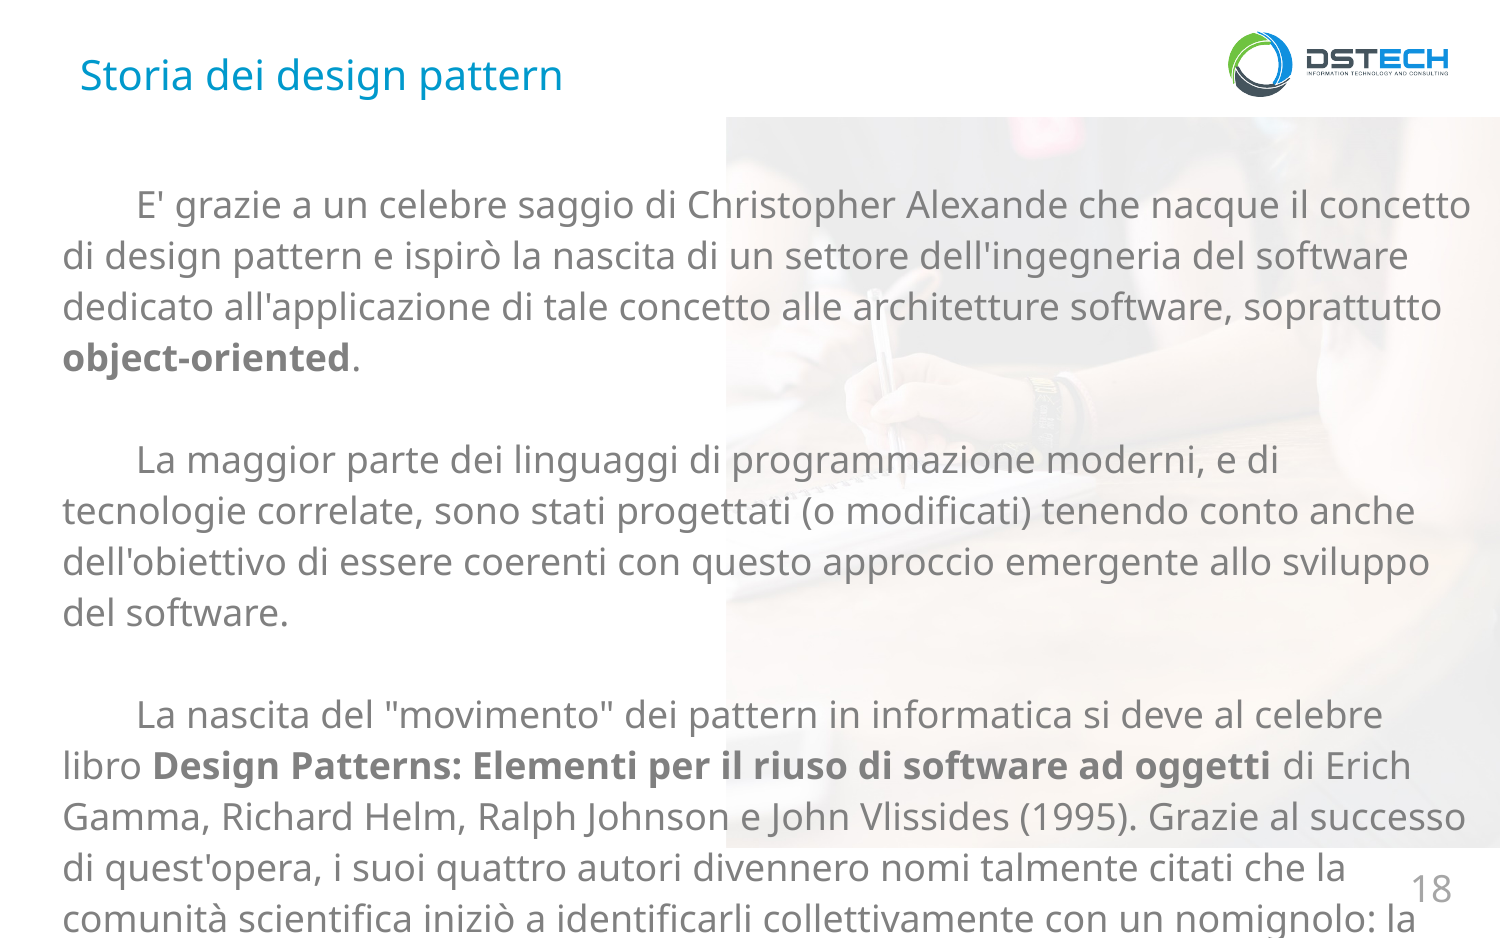

Storia dei design pattern
	E' grazie a un celebre saggio di Christopher Alexande che nacque il concetto di design pattern e ispirò la nascita di un settore dell'ingegneria del software dedicato all'applicazione di tale concetto alle architetture software, soprattutto object-oriented.
	La maggior parte dei linguaggi di programmazione moderni, e di tecnologie correlate, sono stati progettati (o modificati) tenendo conto anche dell'obiettivo di essere coerenti con questo approccio emergente allo sviluppo del software.
	La nascita del "movimento" dei pattern in informatica si deve al celebre libro Design Patterns: Elementi per il riuso di software ad oggetti di Erich Gamma, Richard Helm, Ralph Johnson e John Vlissides (1995). Grazie al successo di quest'opera, i suoi quattro autori divennero nomi talmente citati che la comunità scientifica iniziò a identificarli collettivamente con un nomignolo: la "banda dei quattro" (Gang of four o Gof).[3]
18